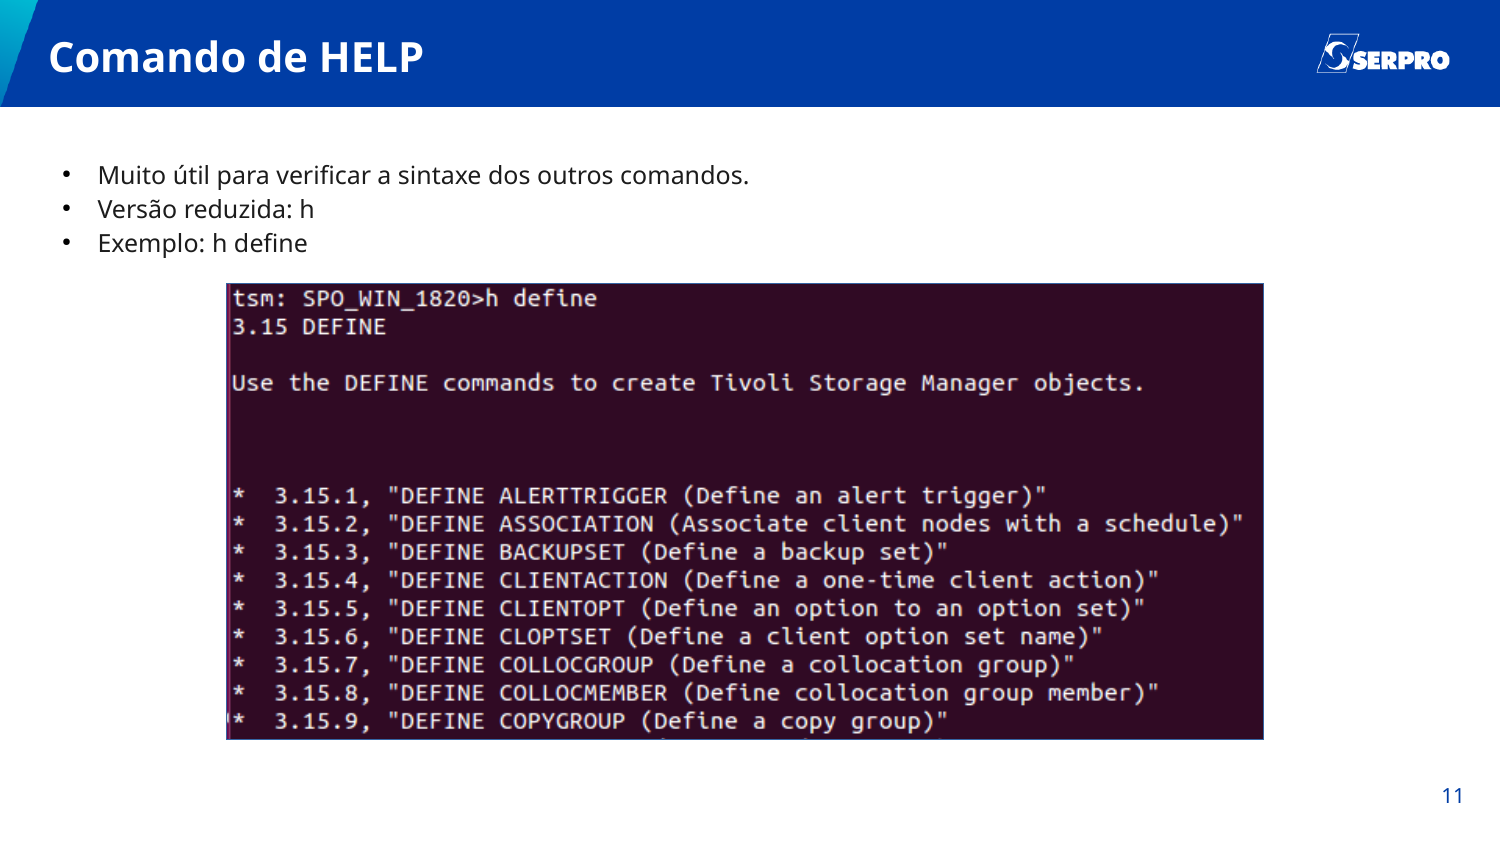

# Comando de HELP
Muito útil para verificar a sintaxe dos outros comandos.
Versão reduzida: h
Exemplo: h define